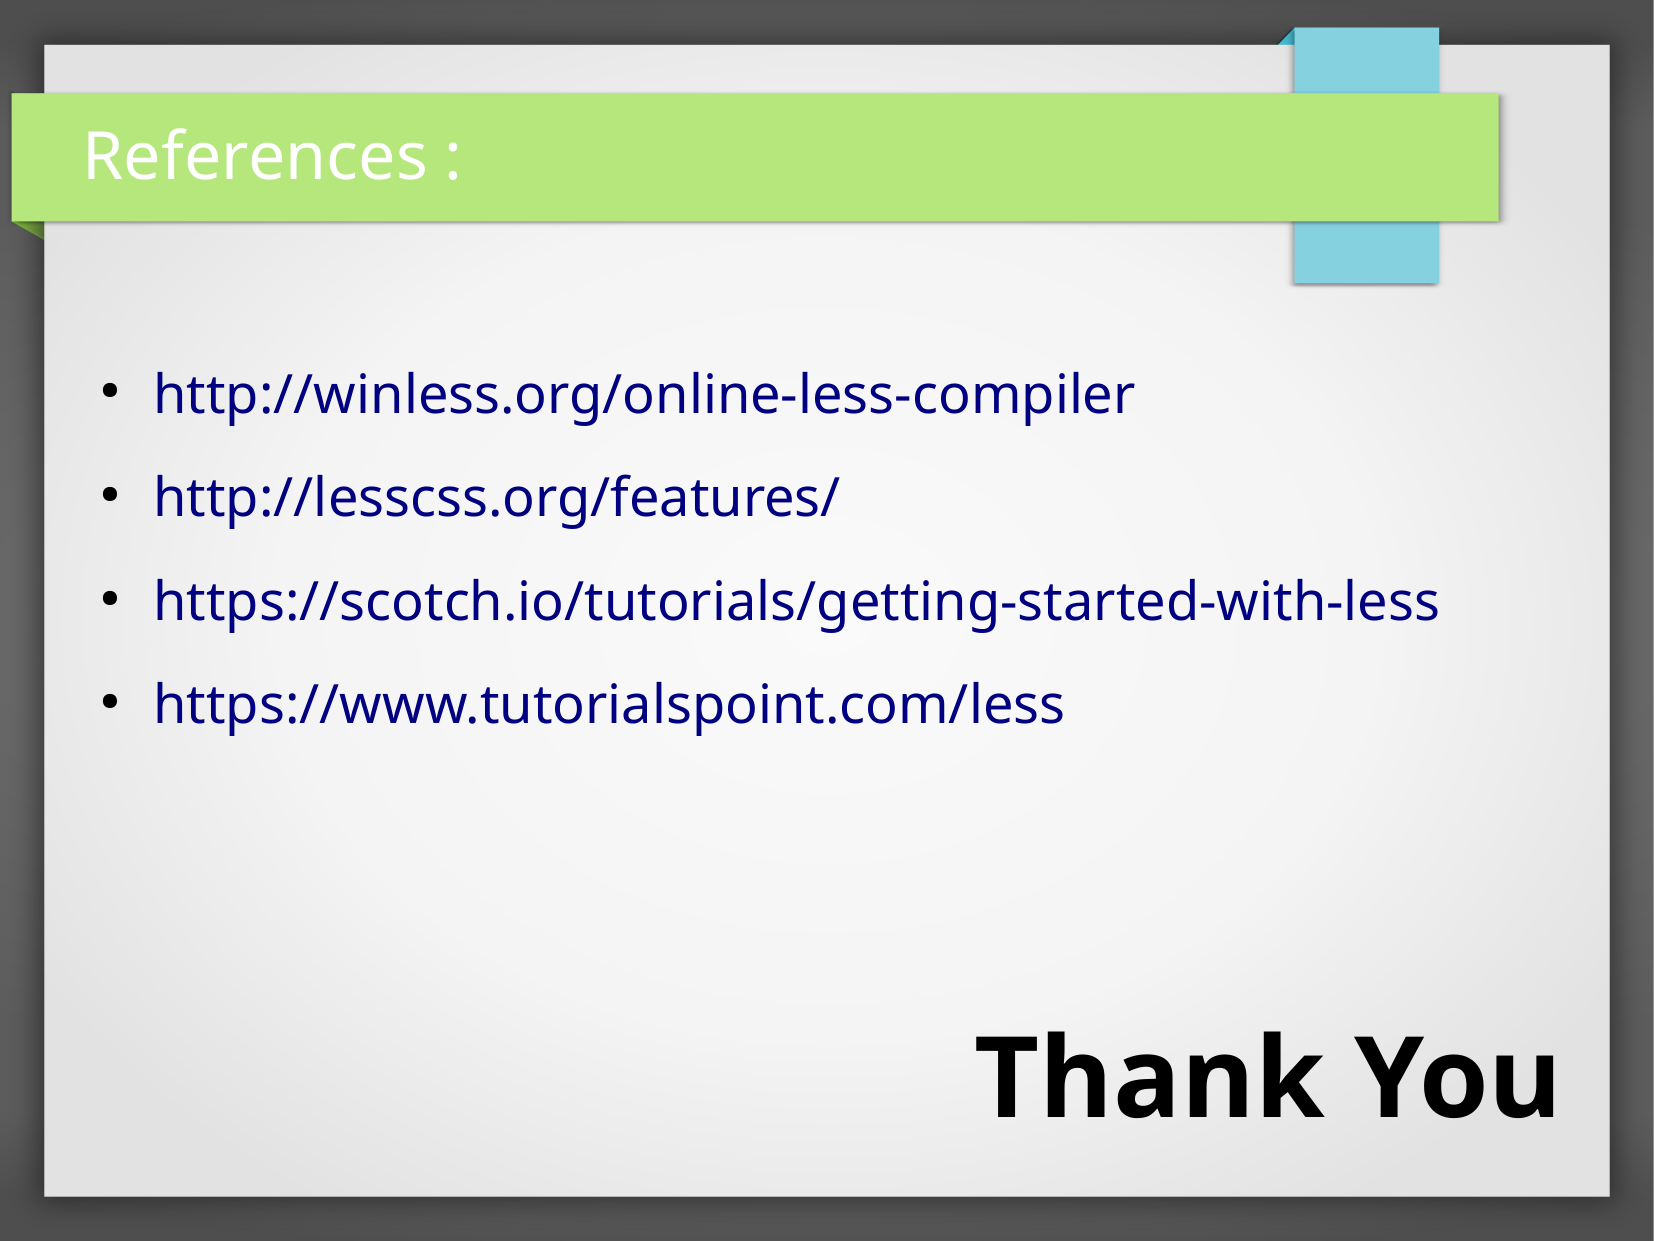

# References :
http://winless.org/online-less-compiler
http://lesscss.org/features/
https://scotch.io/tutorials/getting-started-with-less
https://www.tutorialspoint.com/less
Thank You